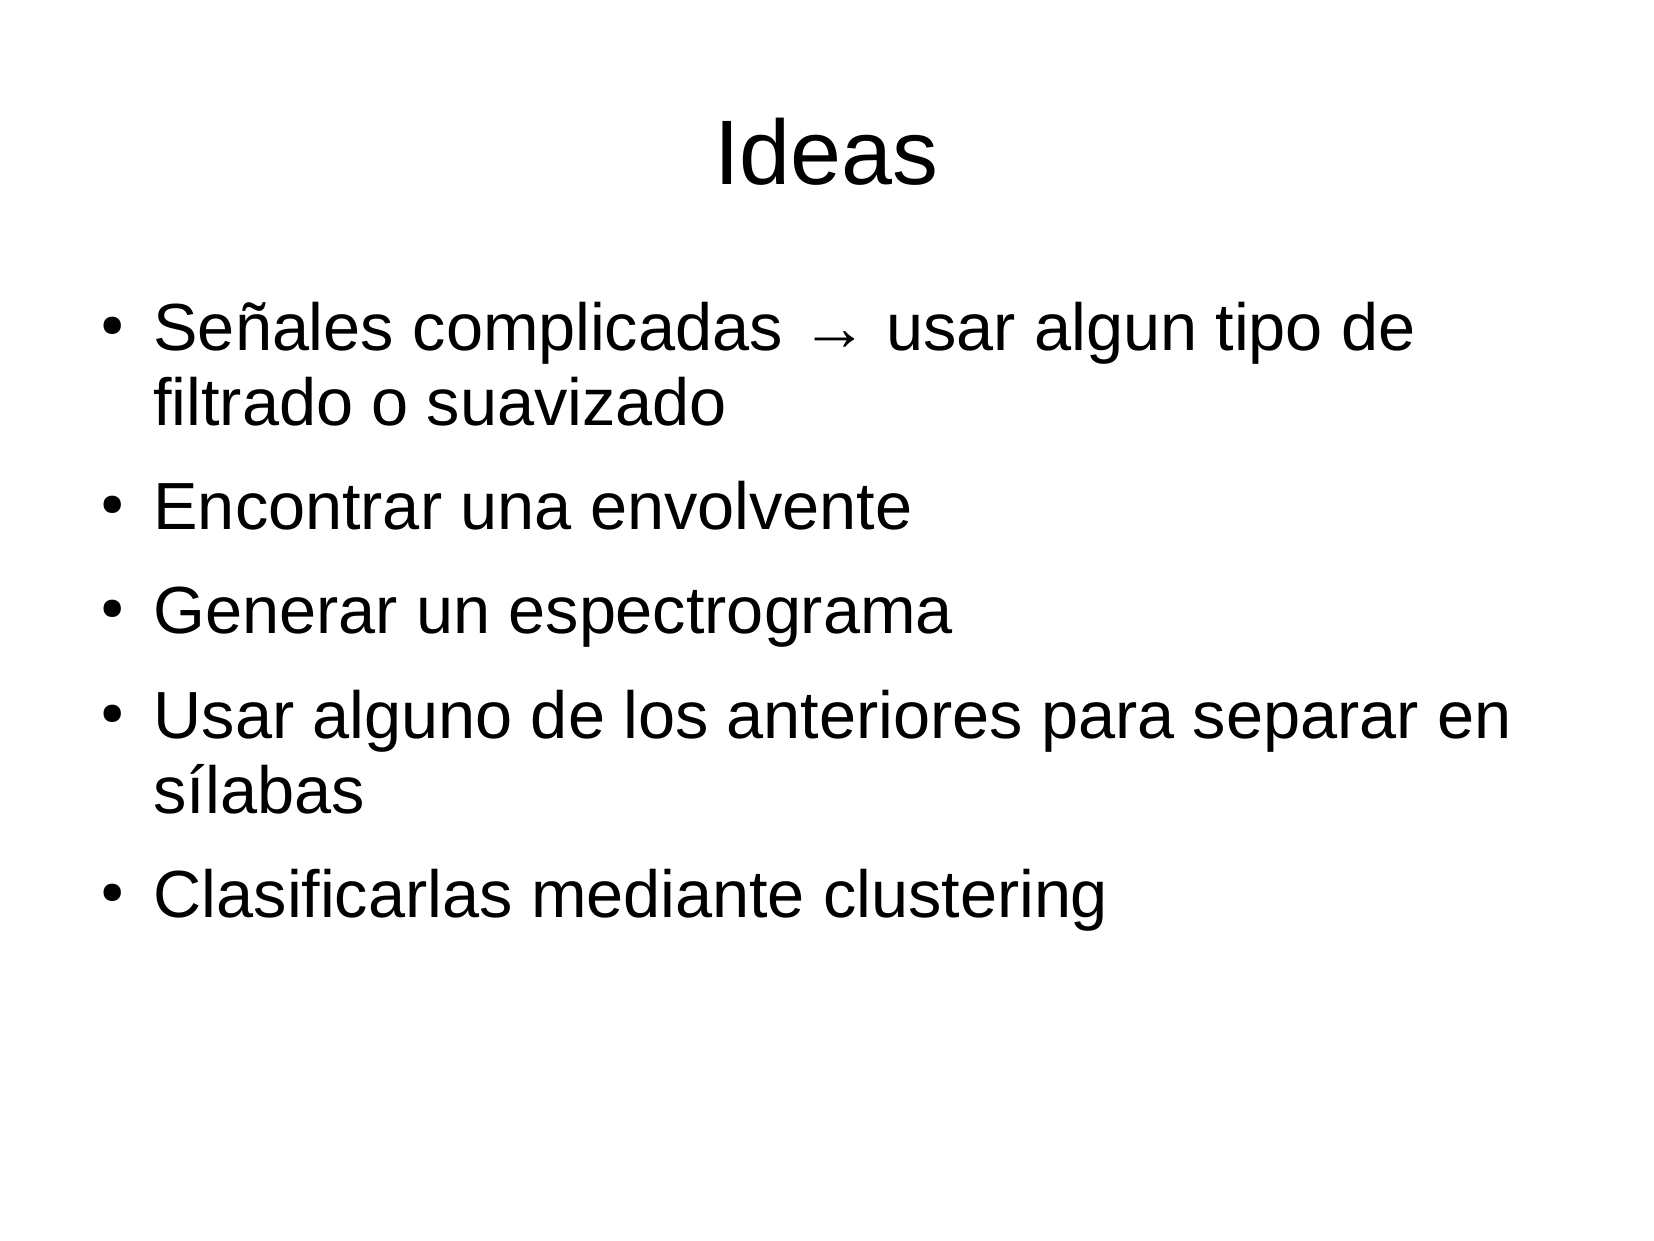

# Ideas
Señales complicadas → usar algun tipo de filtrado o suavizado
Encontrar una envolvente
Generar un espectrograma
Usar alguno de los anteriores para separar en sílabas
Clasificarlas mediante clustering